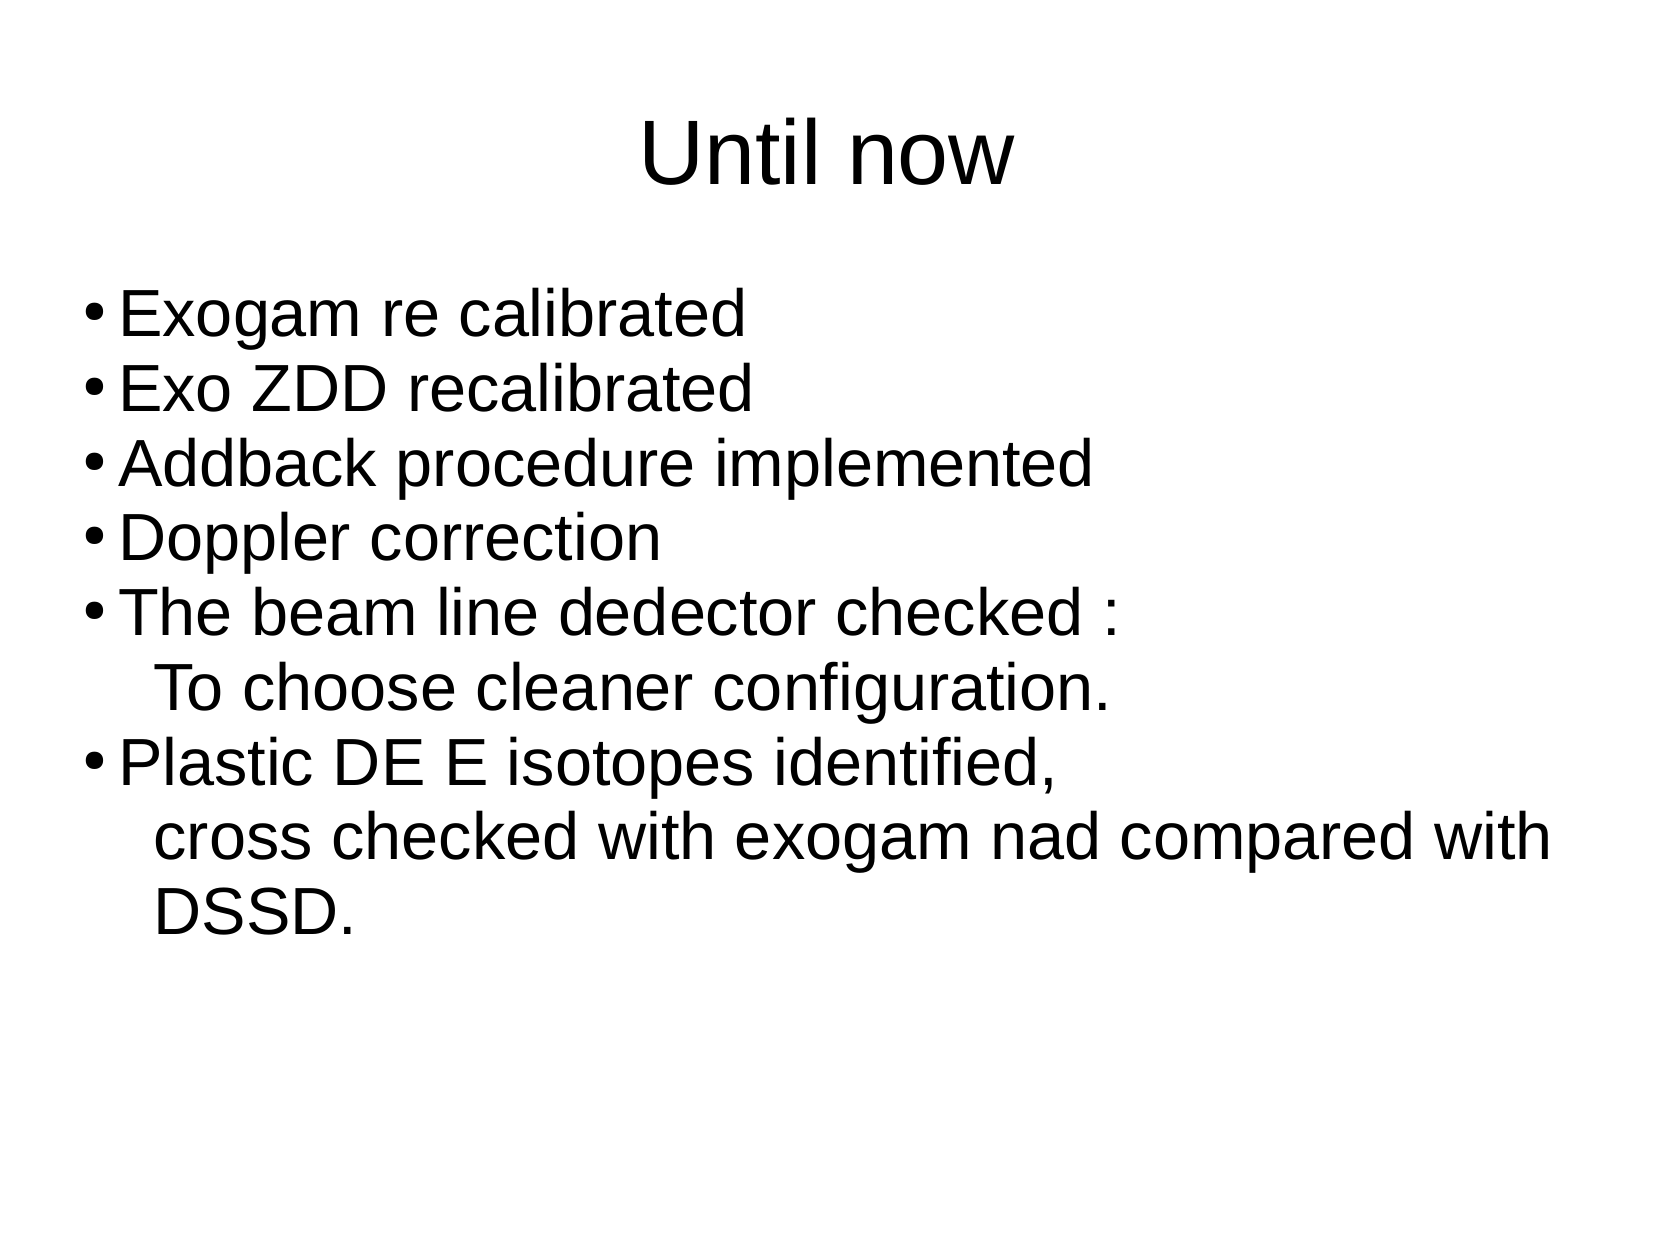

# Until now
Exogam re calibrated
Exo ZDD recalibrated
Addback procedure implemented
Doppler correction
The beam line dedector checked :
To choose cleaner configuration.
Plastic DE E isotopes identified,
cross checked with exogam nad compared with DSSD.